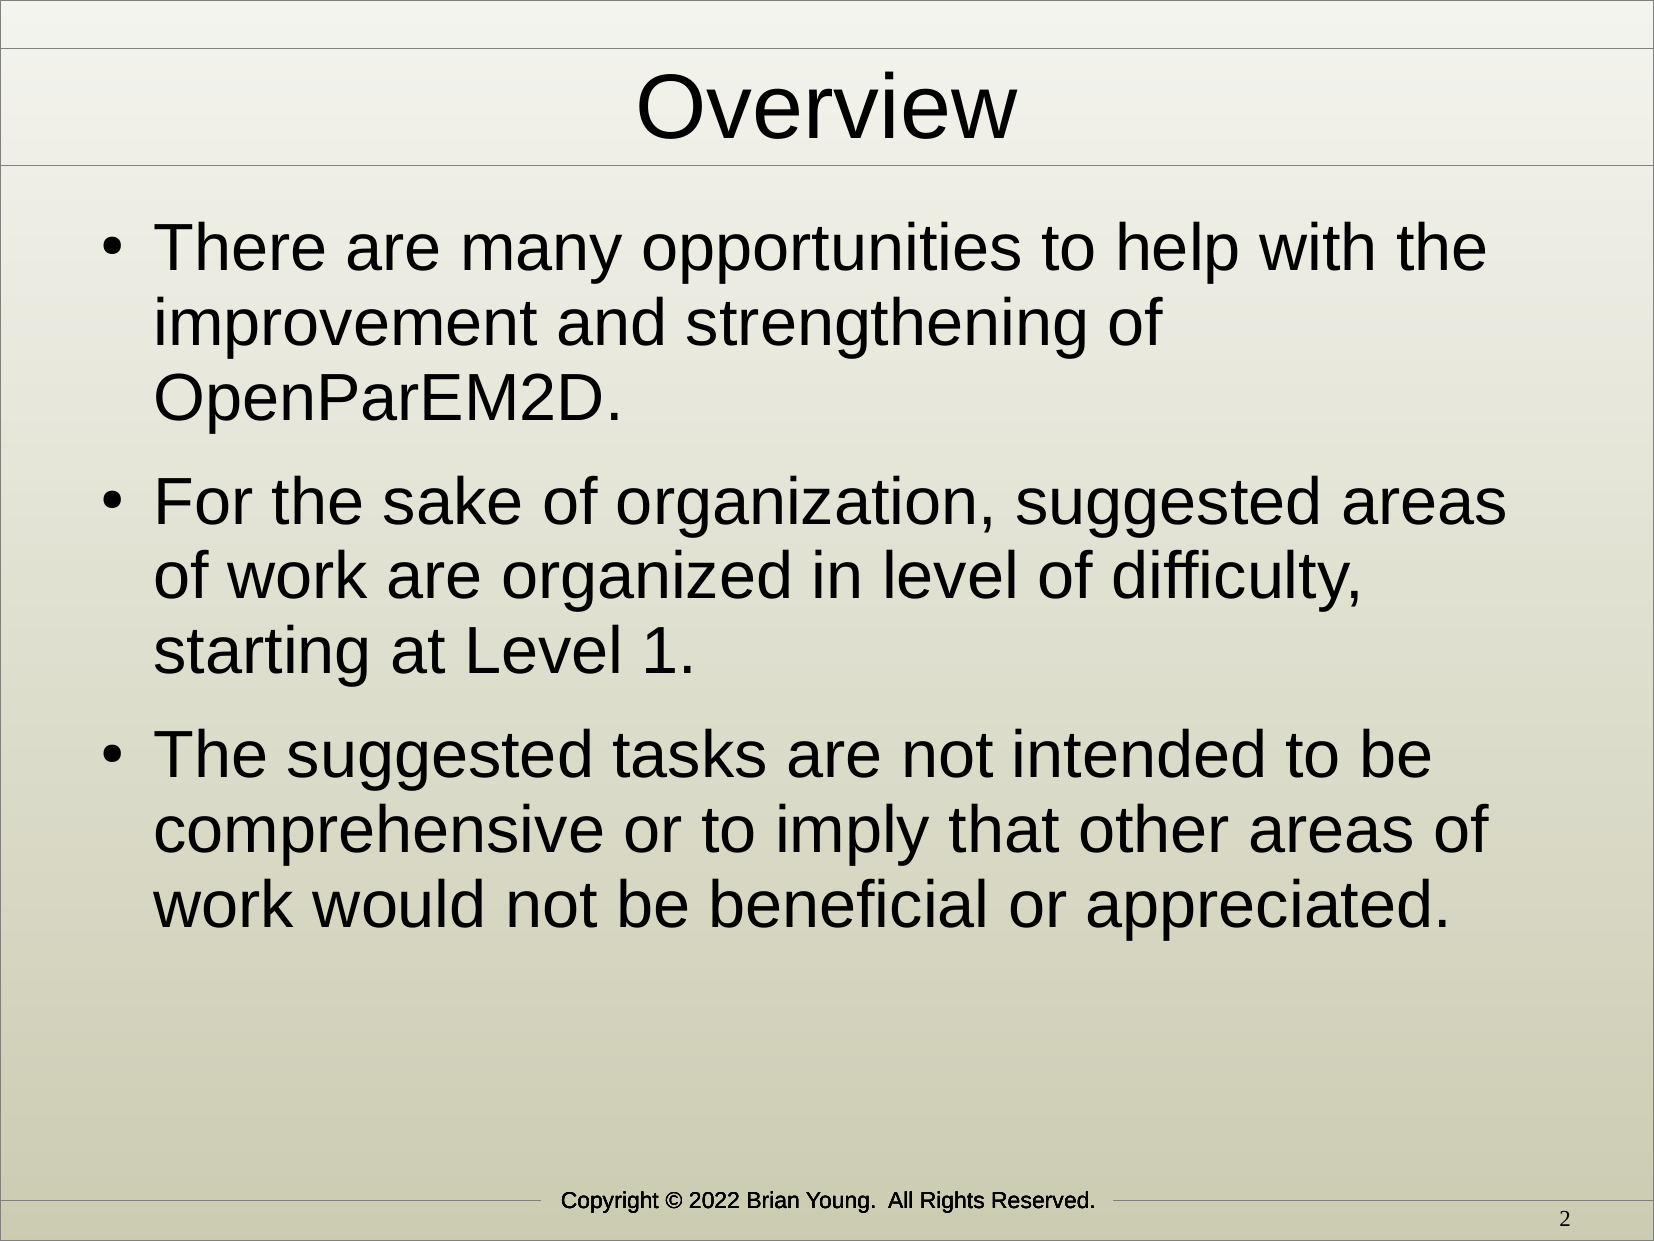

# Overview
There are many opportunities to help with the improvement and strengthening of OpenParEM2D.
For the sake of organization, suggested areas of work are organized in level of difficulty, starting at Level 1.
The suggested tasks are not intended to be comprehensive or to imply that other areas of work would not be beneficial or appreciated.
2